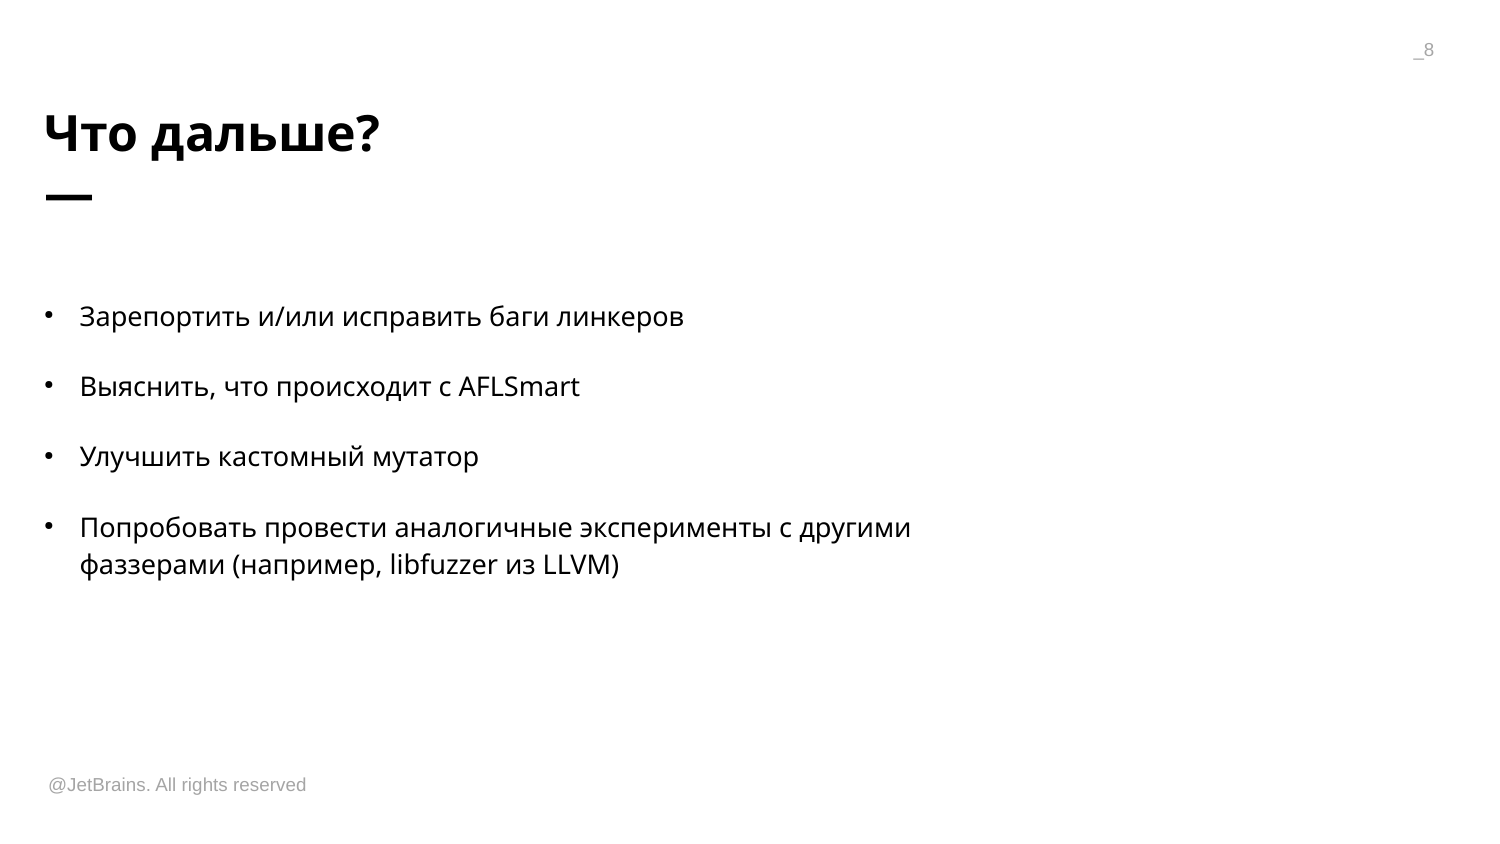

Что дальше?
—
Зарепортить и/или исправить баги линкеров
Выяснить, что происходит с AFLSmart
Улучшить кастомный мутатор
Попробовать провести аналогичные эксперименты с другими фаззерами (например, libfuzzer из LLVM)
@JetBrains. All rights reserved